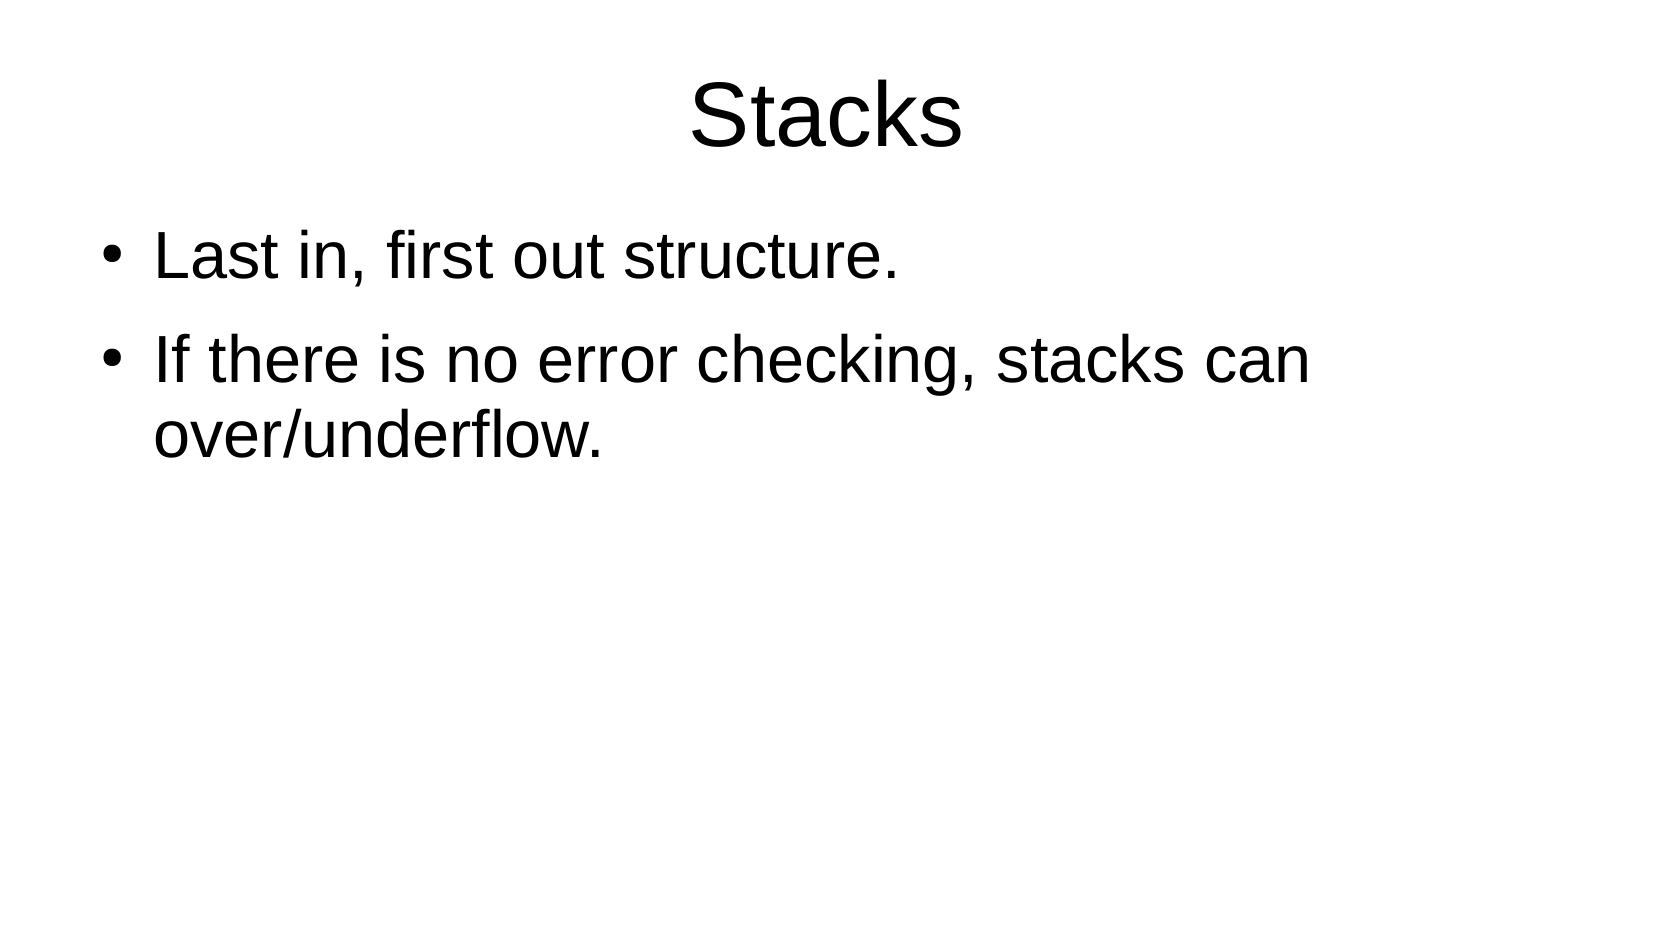

# Stacks
Last in, first out structure.
If there is no error checking, stacks can over/underflow.